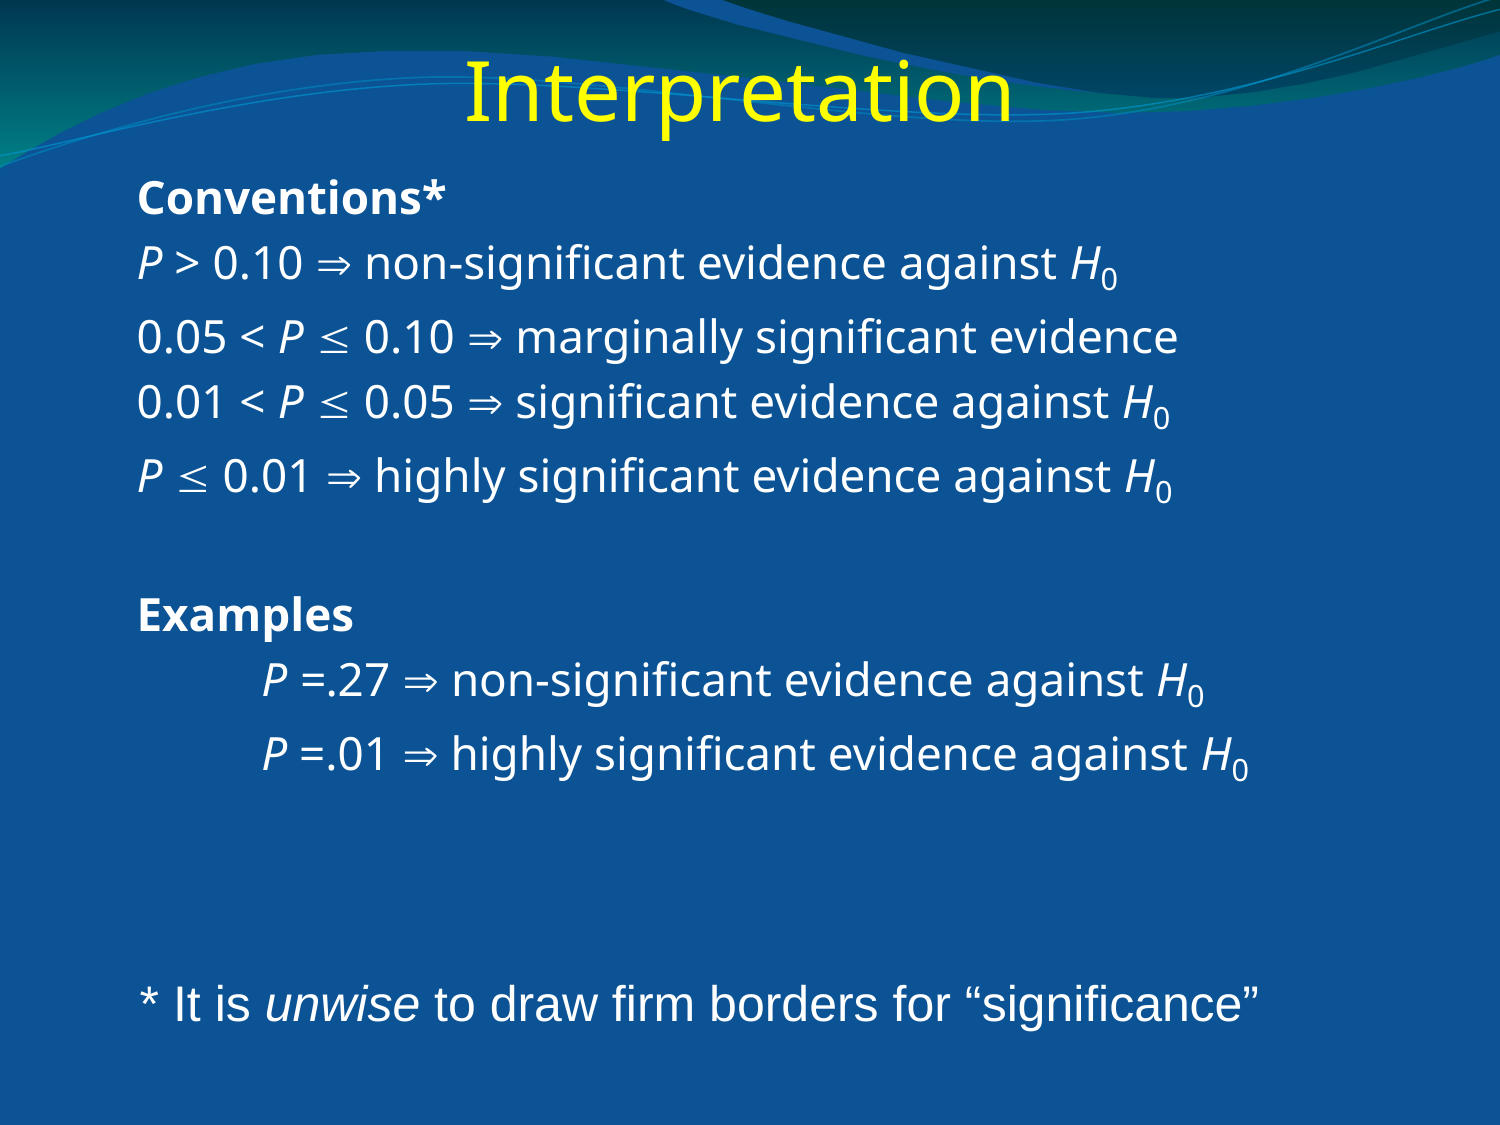

# Interpretation
Conventions*
P > 0.10  non-significant evidence against H0
0.05 < P  0.10  marginally significant evidence
0.01 < P  0.05  significant evidence against H0
P  0.01  highly significant evidence against H0
Examples
P =.27  non-significant evidence against H0
P =.01  highly significant evidence against H0
* It is unwise to draw firm borders for “significance”